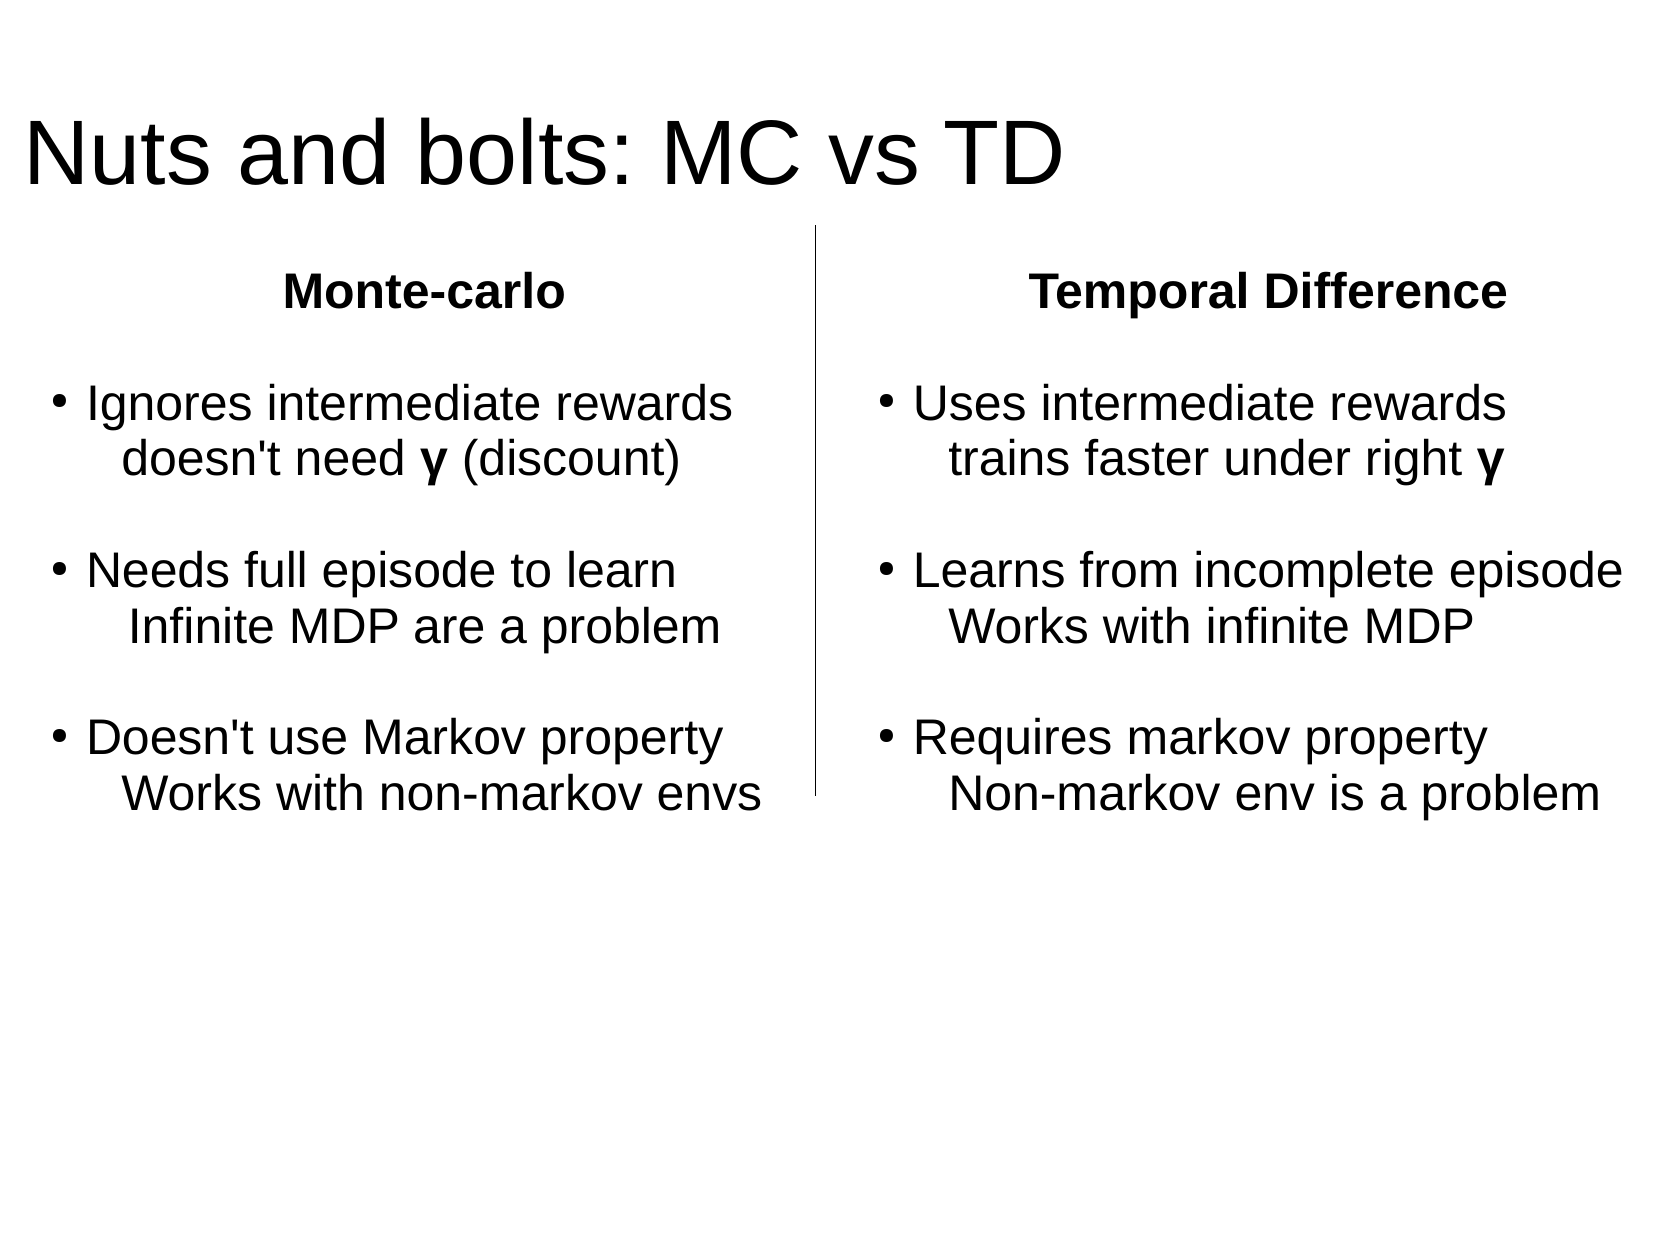

# Nuts and bolts: MC vs TD
Monte-carlo
Ignores intermediate rewards
doesn't need γ (discount)
Needs full episode to learn
 Infinite MDP are a problem
Doesn't use Markov property
Works with non-markov envs
Temporal Difference
Uses intermediate rewards
trains faster under right γ
Learns from incomplete episode
Works with infinite MDP
Requires markov property
Non-markov env is a problem